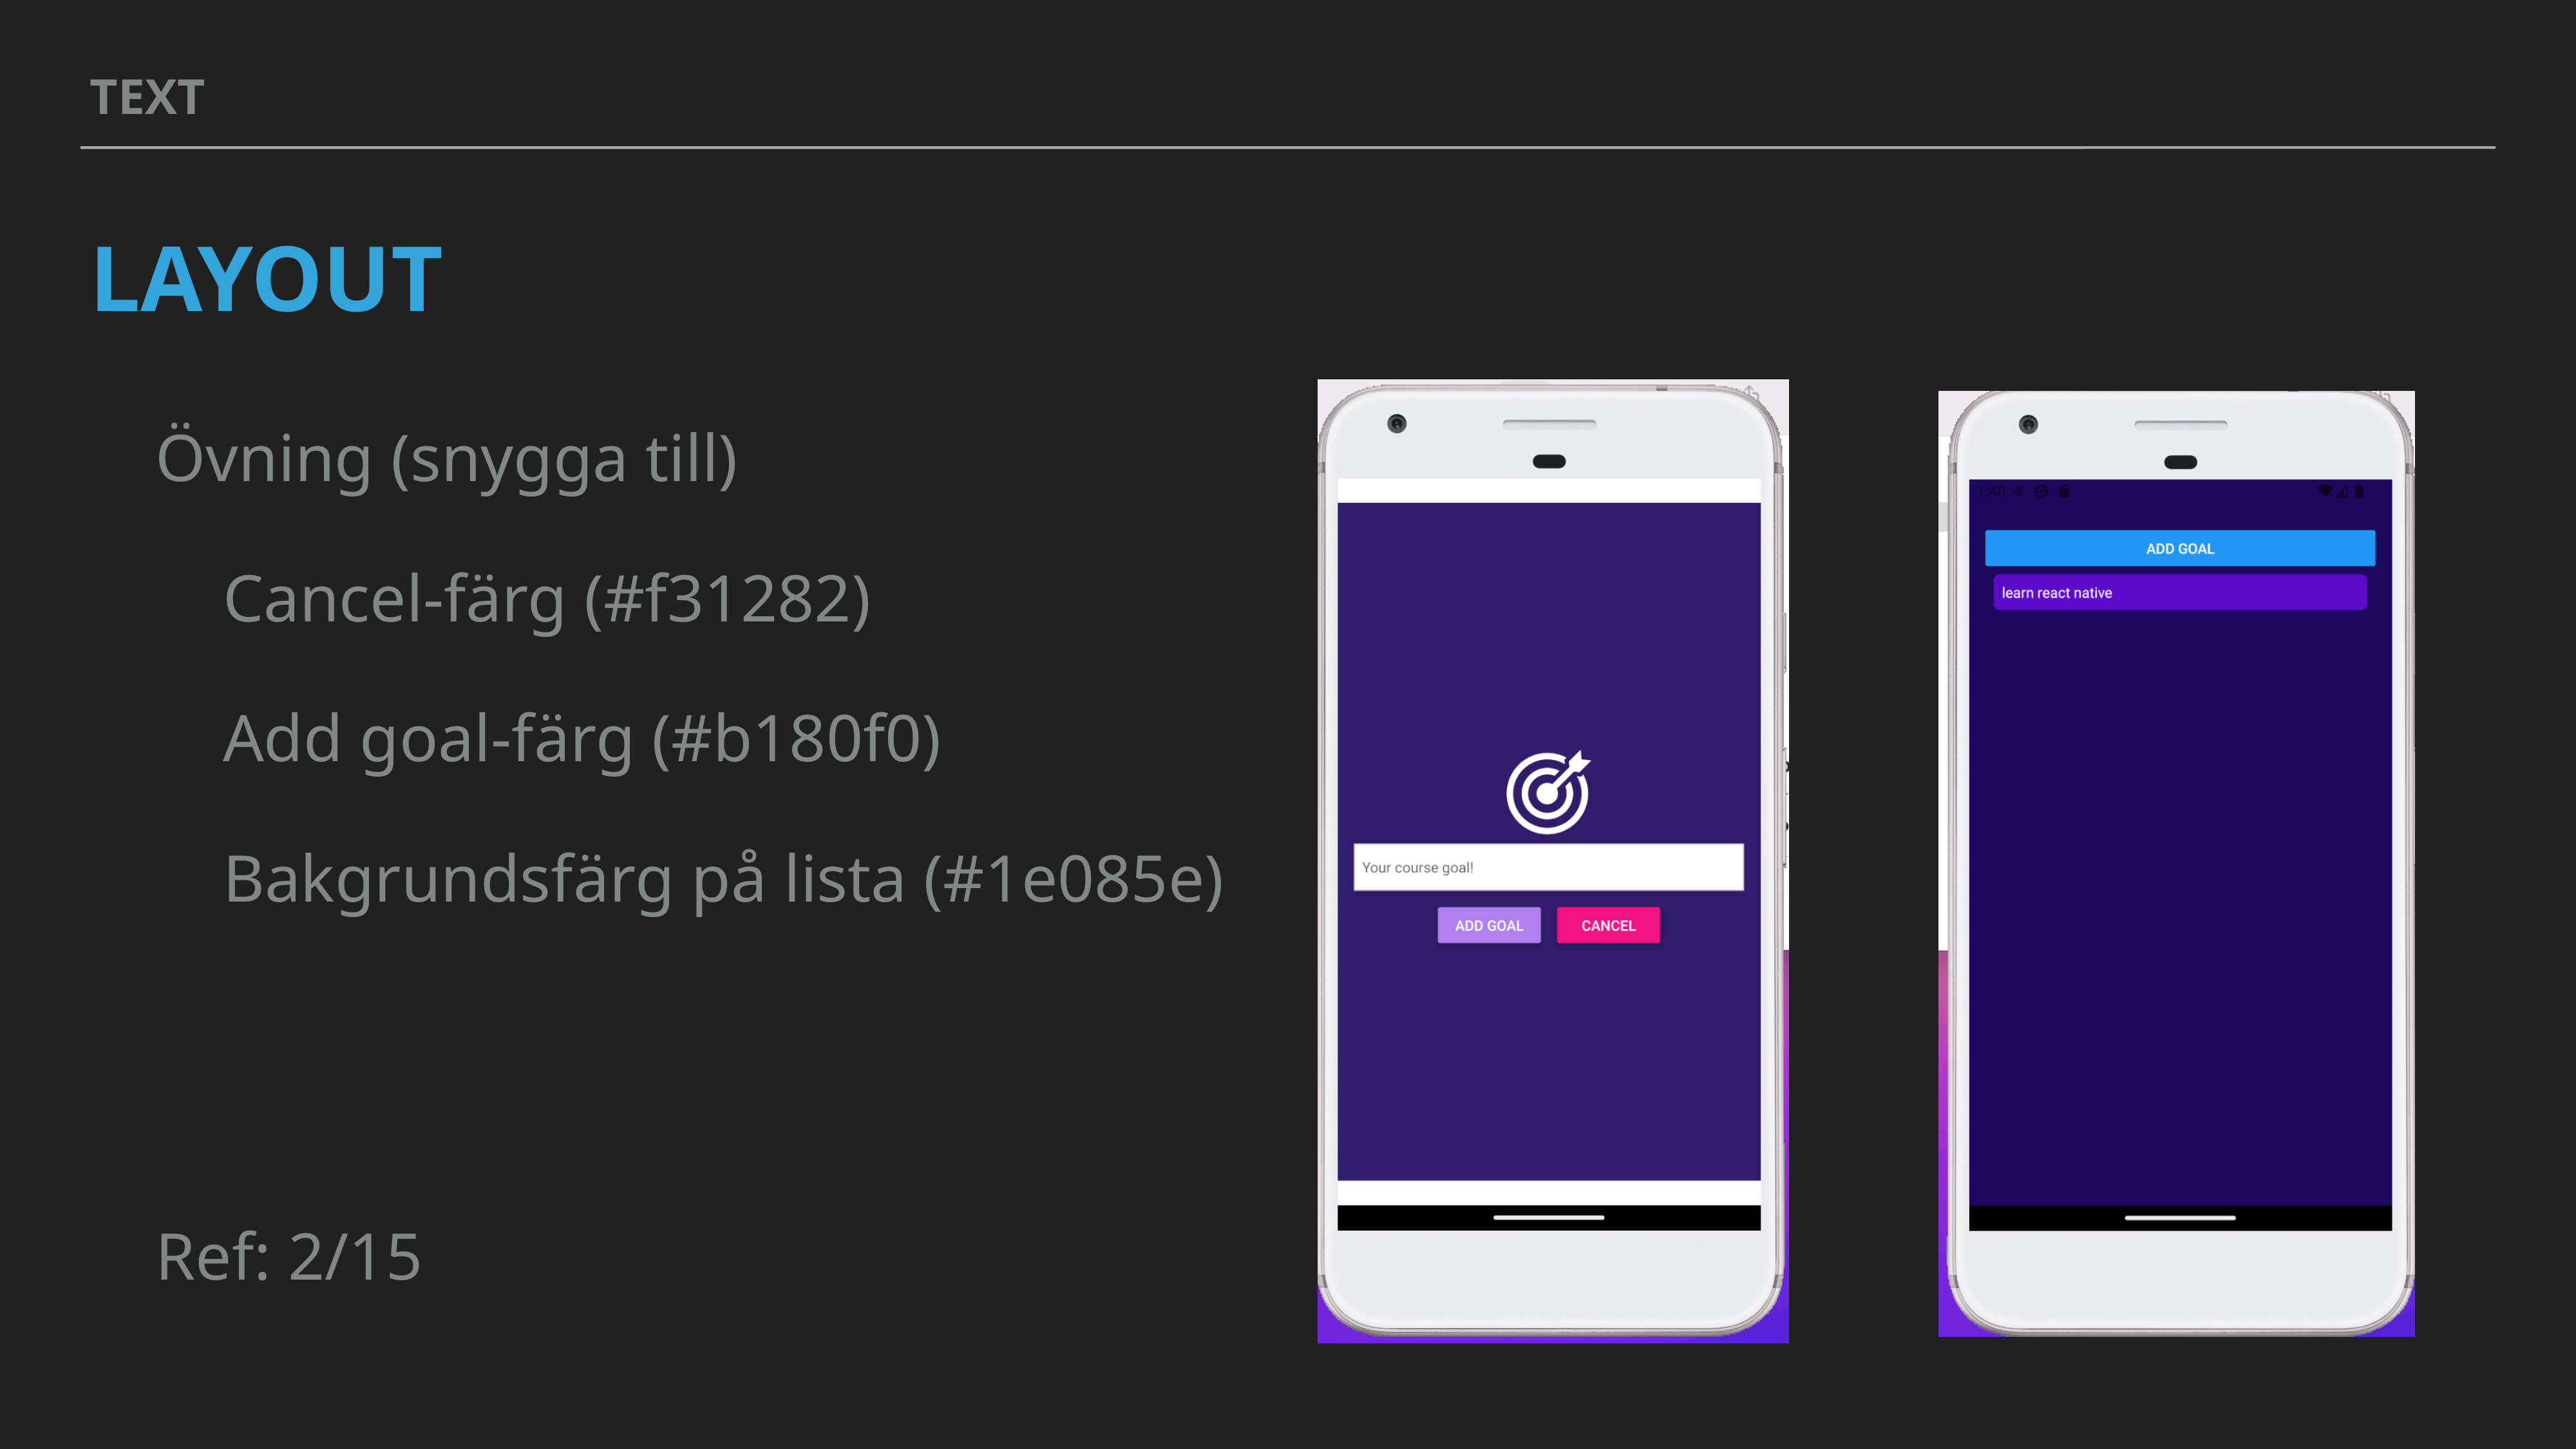

Layout
Övning (snygga till)
Cancel-färg (#f31282)
Add goal-färg (#b180f0)
Bakgrundsfärg på lista (#1e085e)
Ref: 2/15